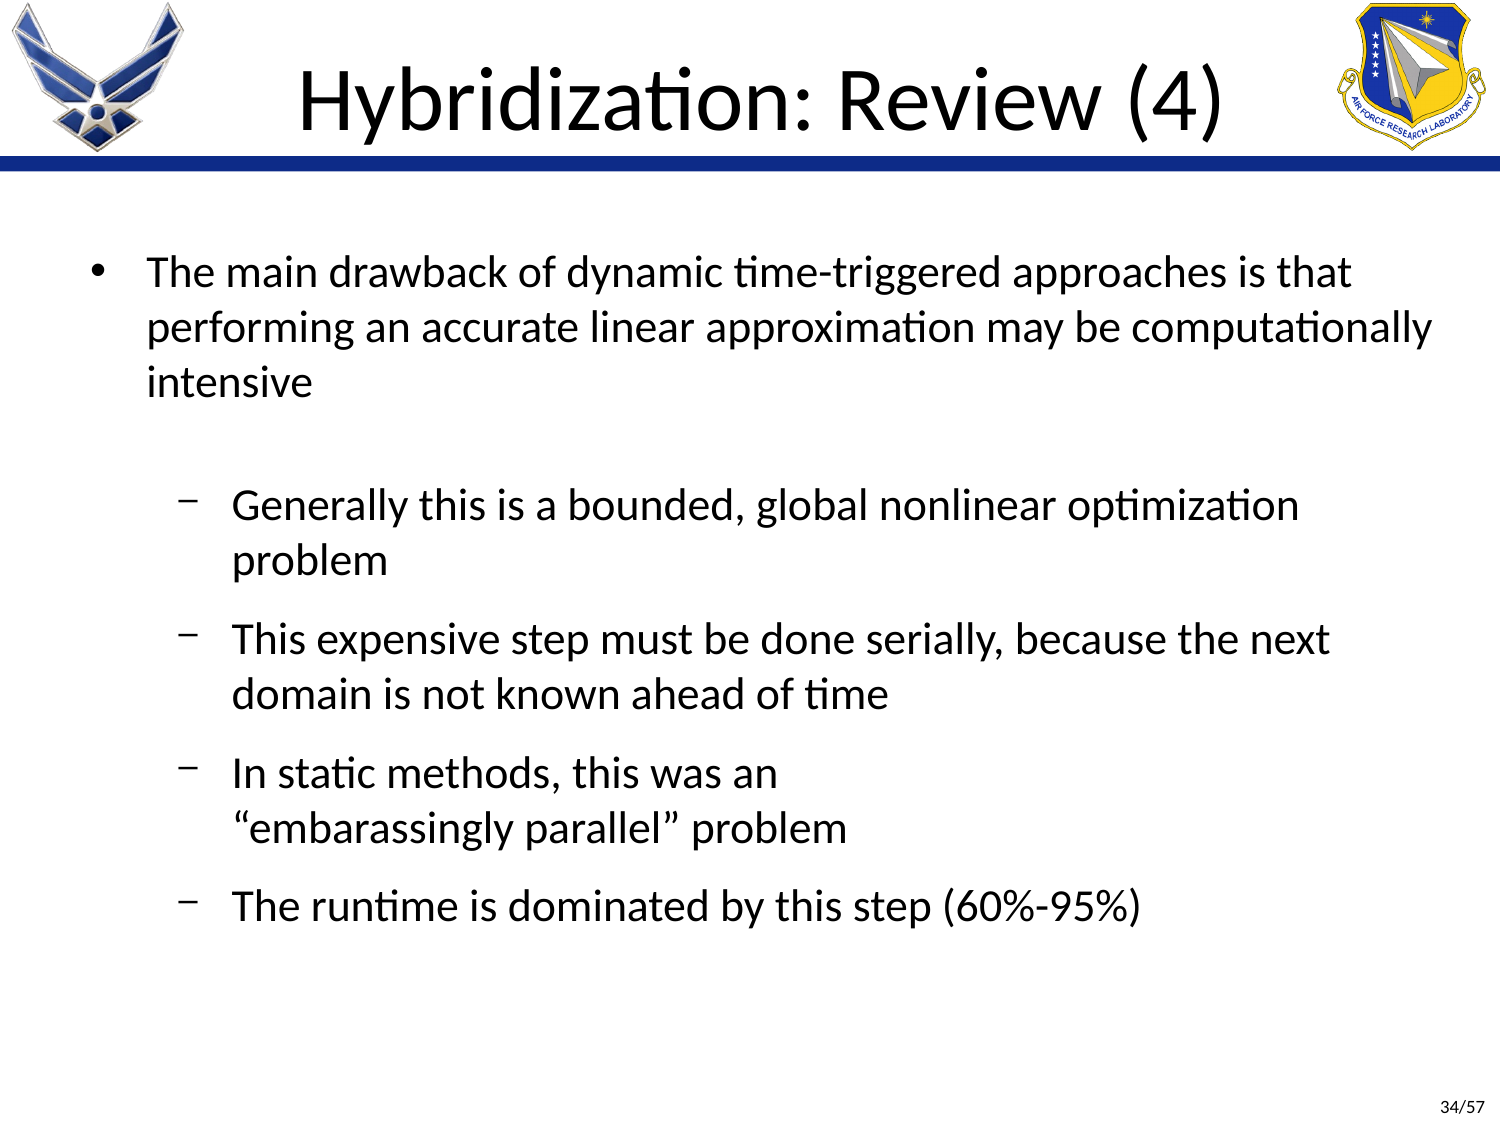

# Hybridization: Review (4)
The main drawback of dynamic time-triggered approaches is that performing an accurate linear approximation may be computationally intensive
Generally this is a bounded, global nonlinear optimization problem
This expensive step must be done serially, because the next domain is not known ahead of time
In static methods, this was an
“embarassingly parallel” problem
The runtime is dominated by this step (60%-95%)